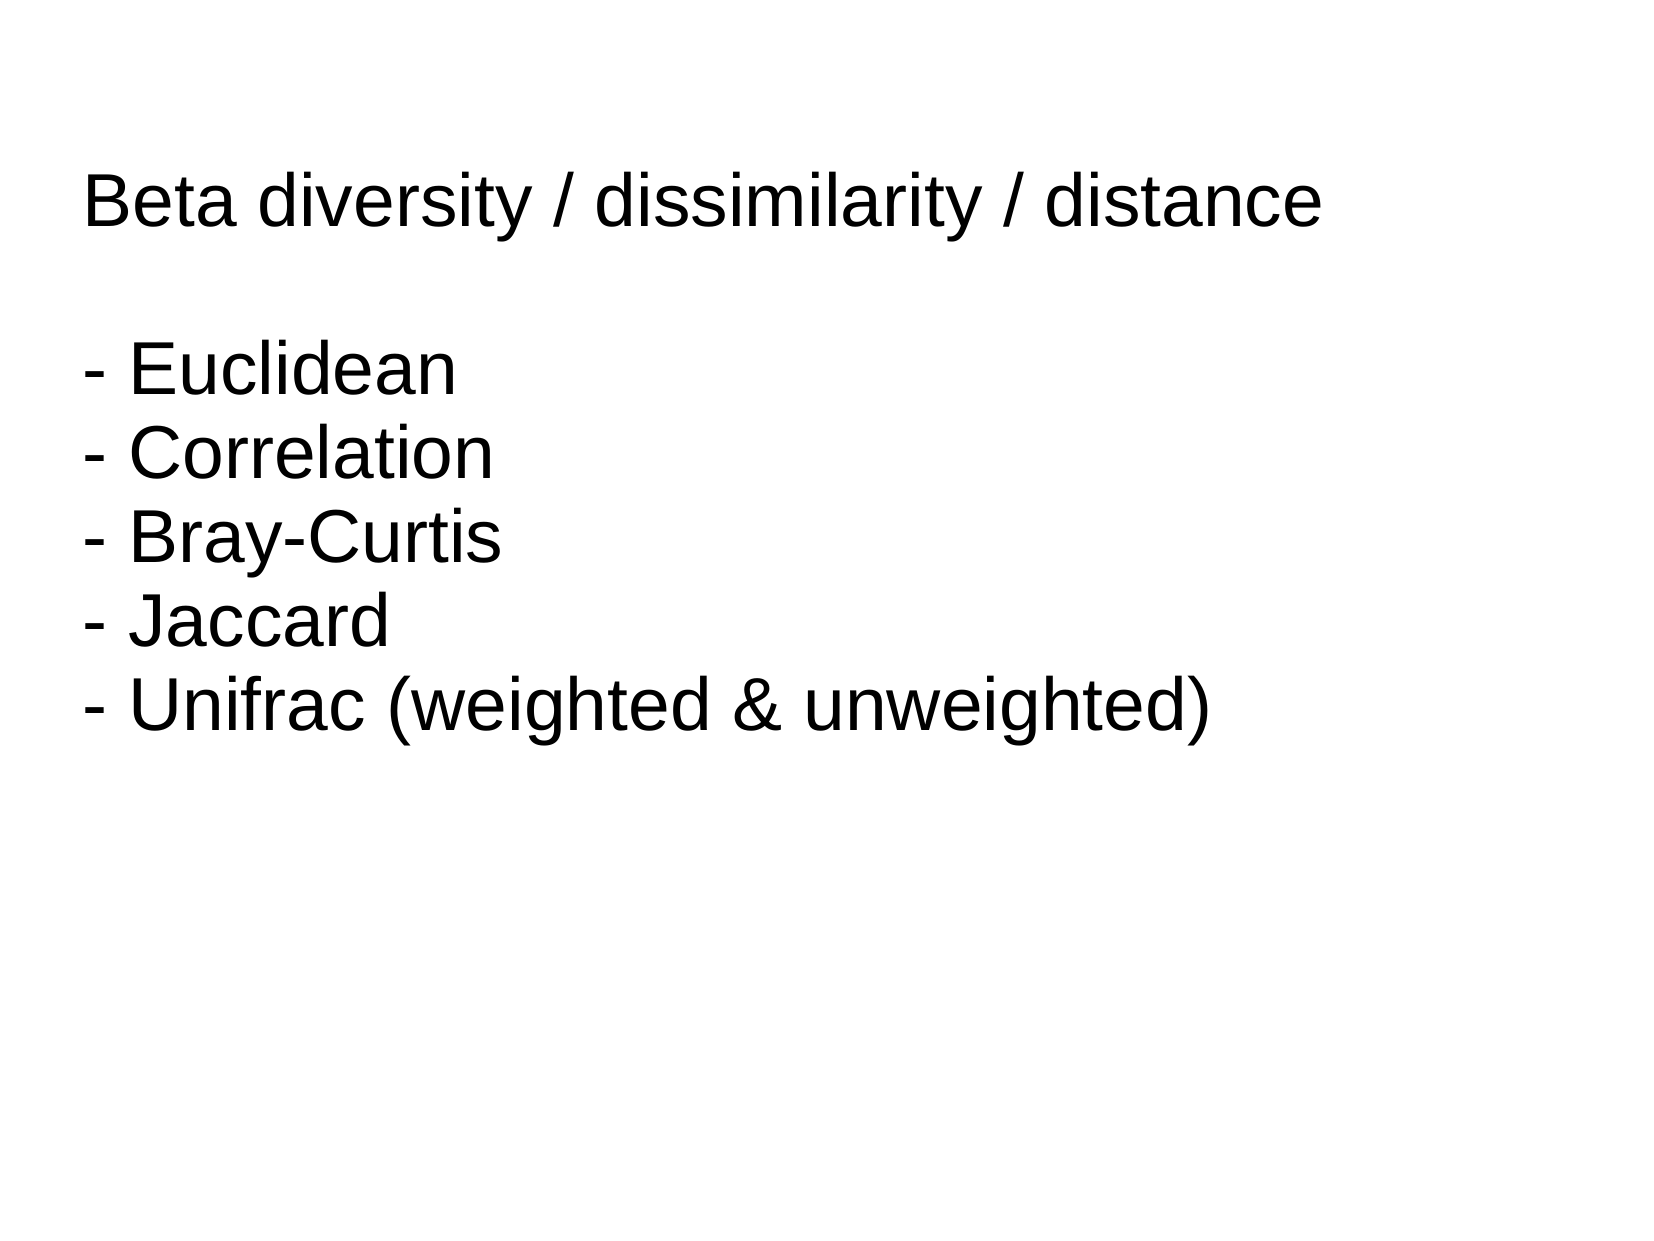

# Beta diversity / dissimilarity / distance - Euclidean - Correlation - Bray-Curtis - Jaccard - Unifrac (weighted & unweighted)